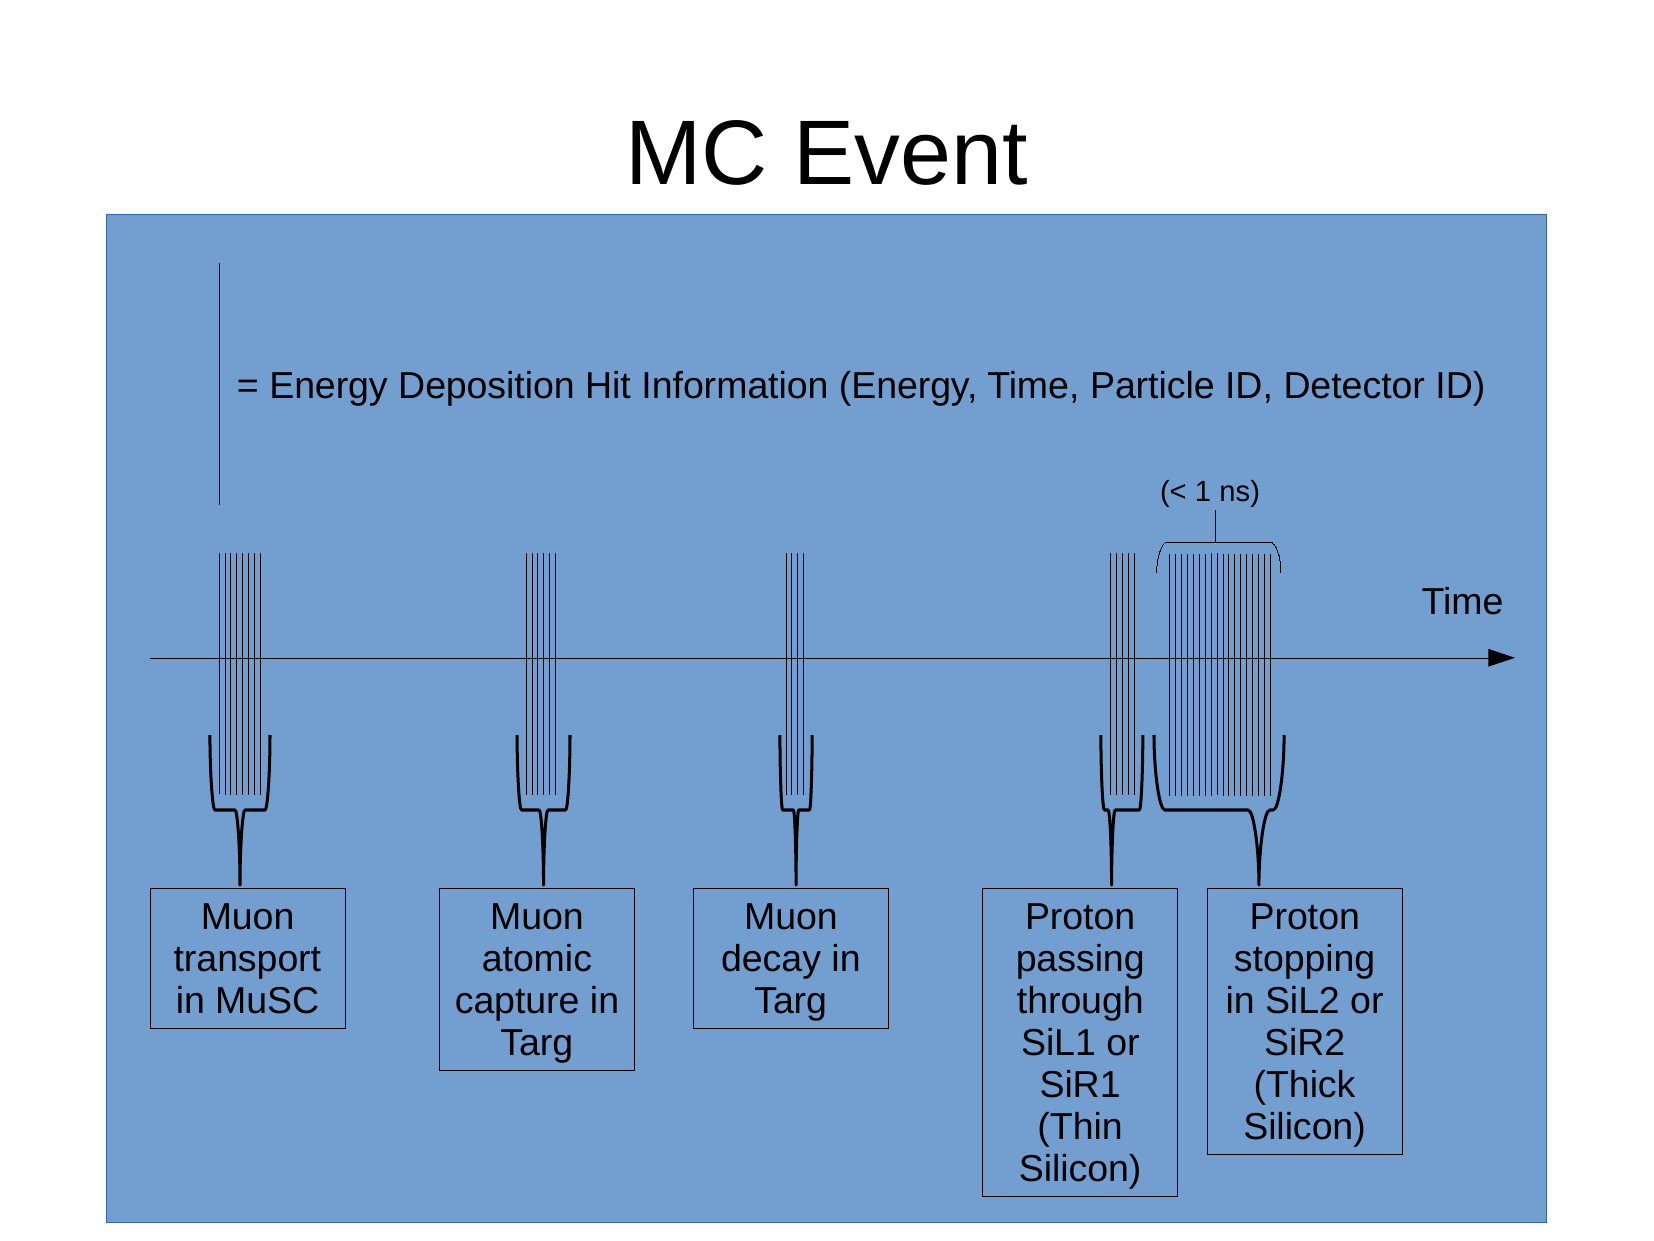

# MC Event
= Energy Deposition Hit Information (Energy, Time, Particle ID, Detector ID)
(< 1 ns)
Time
Muon transport in MuSC
Muon atomic capture in Targ
Muon decay in Targ
Proton passing through SiL1 or SiR1 (Thin Silicon)
Proton stopping in SiL2 or SiR2 (Thick Silicon)